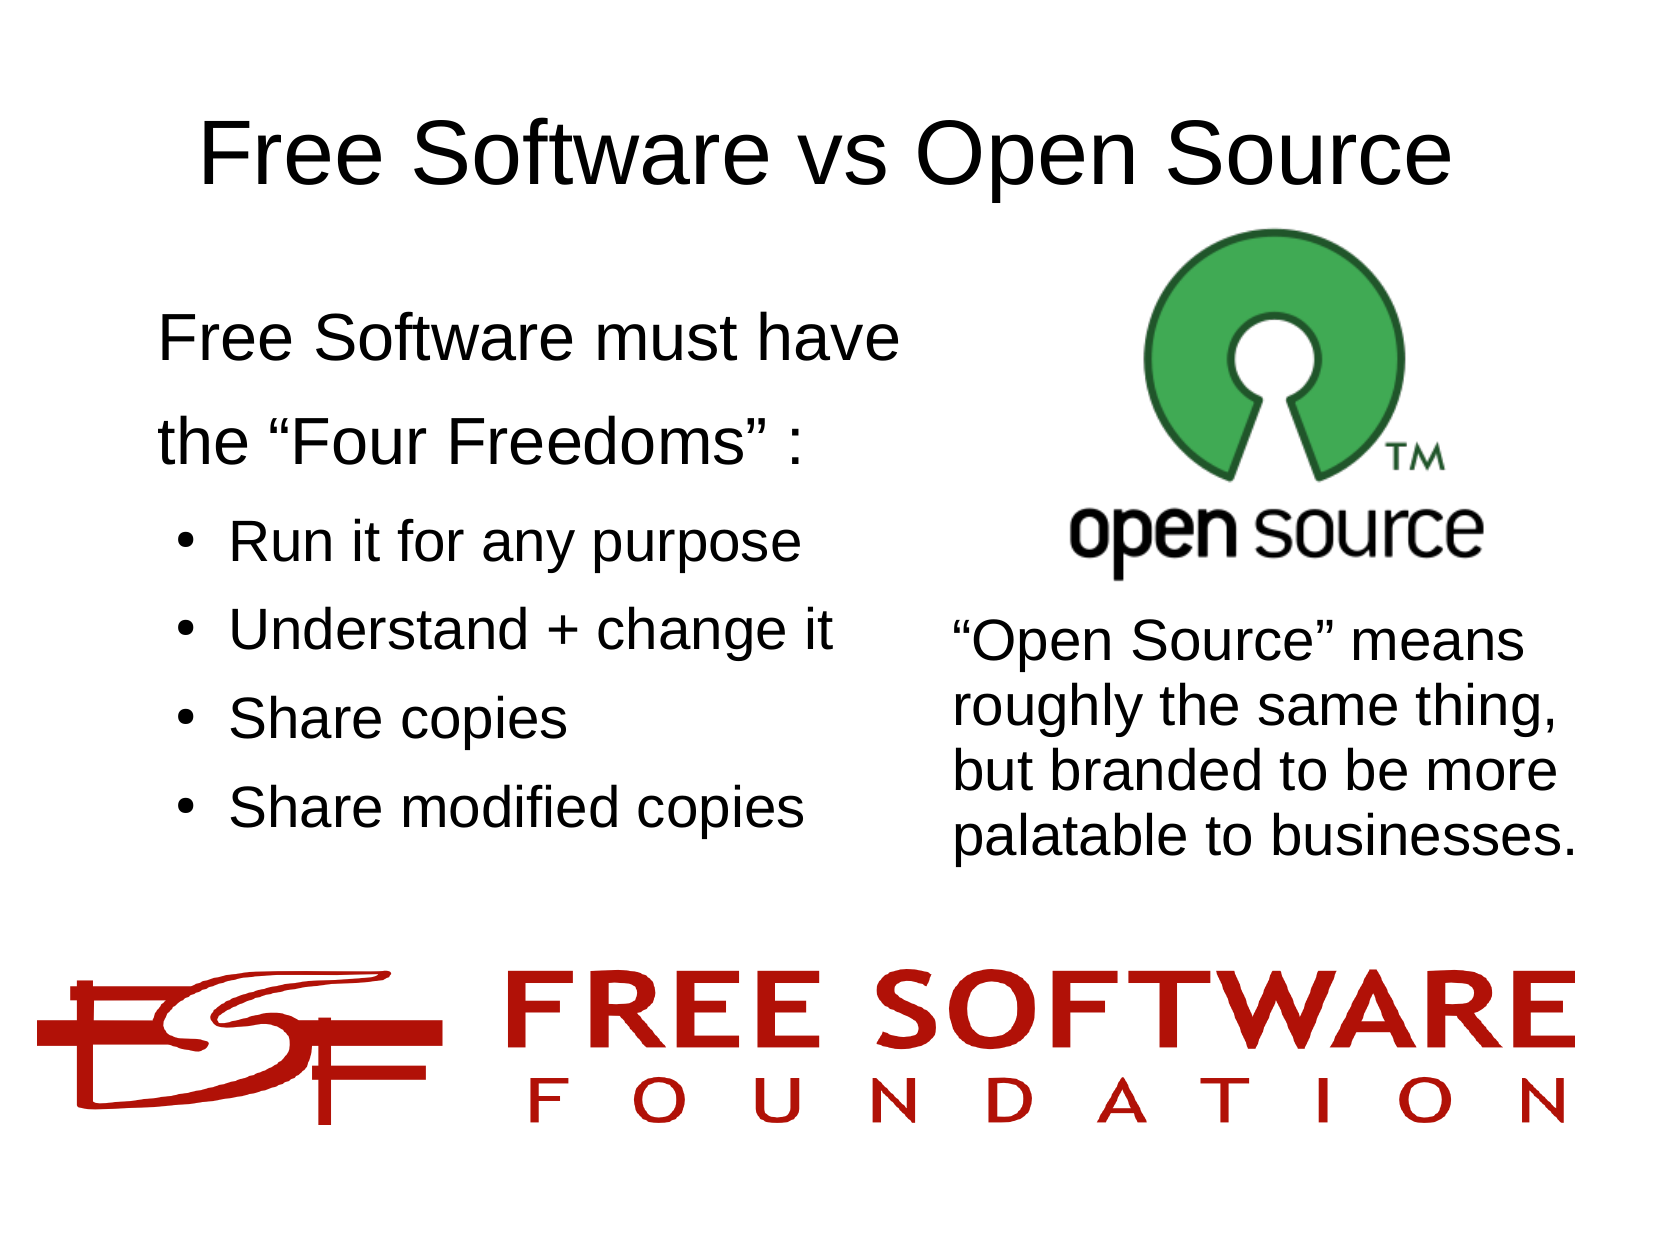

# Free Software vs Open Source
Free Software must have
the “Four Freedoms” :
Run it for any purpose
Understand + change it
Share copies
Share modified copies
“Open Source” means roughly the same thing, but branded to be more palatable to businesses.